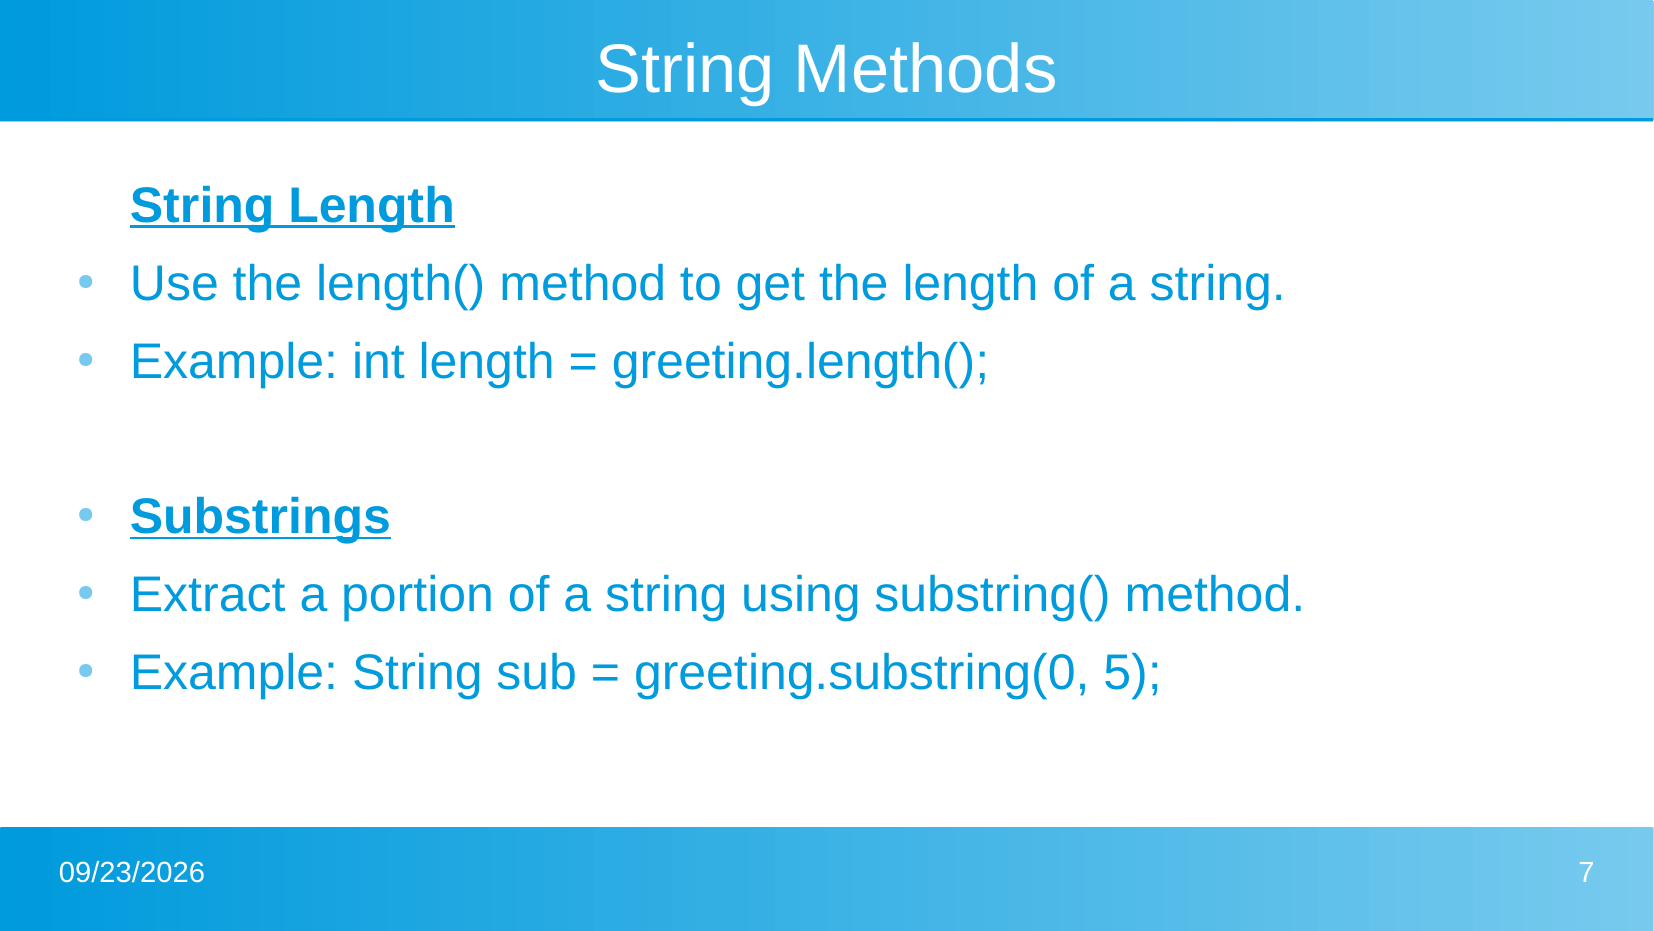

# String Methods
String Length
Use the length() method to get the length of a string.
Example: int length = greeting.length();
Substrings
Extract a portion of a string using substring() method.
Example: String sub = greeting.substring(0, 5);
7